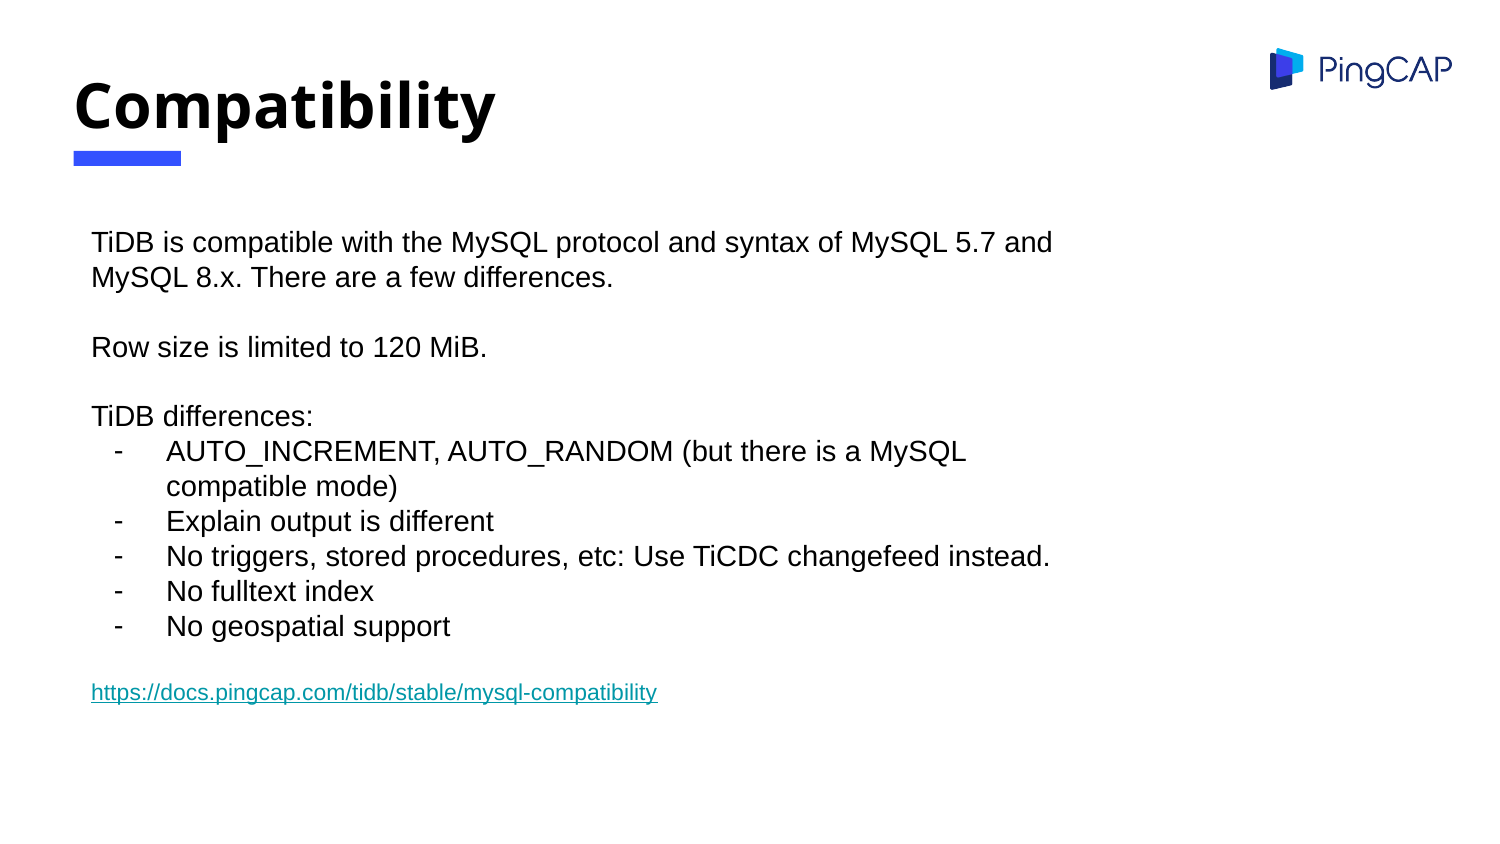

Compatibility
TiDB is compatible with the MySQL protocol and syntax of MySQL 5.7 and MySQL 8.x. There are a few differences.
Row size is limited to 120 MiB.
TiDB differences:
AUTO_INCREMENT, AUTO_RANDOM (but there is a MySQL compatible mode)
Explain output is different
No triggers, stored procedures, etc: Use TiCDC changefeed instead.
No fulltext index
No geospatial support
https://docs.pingcap.com/tidb/stable/mysql-compatibility